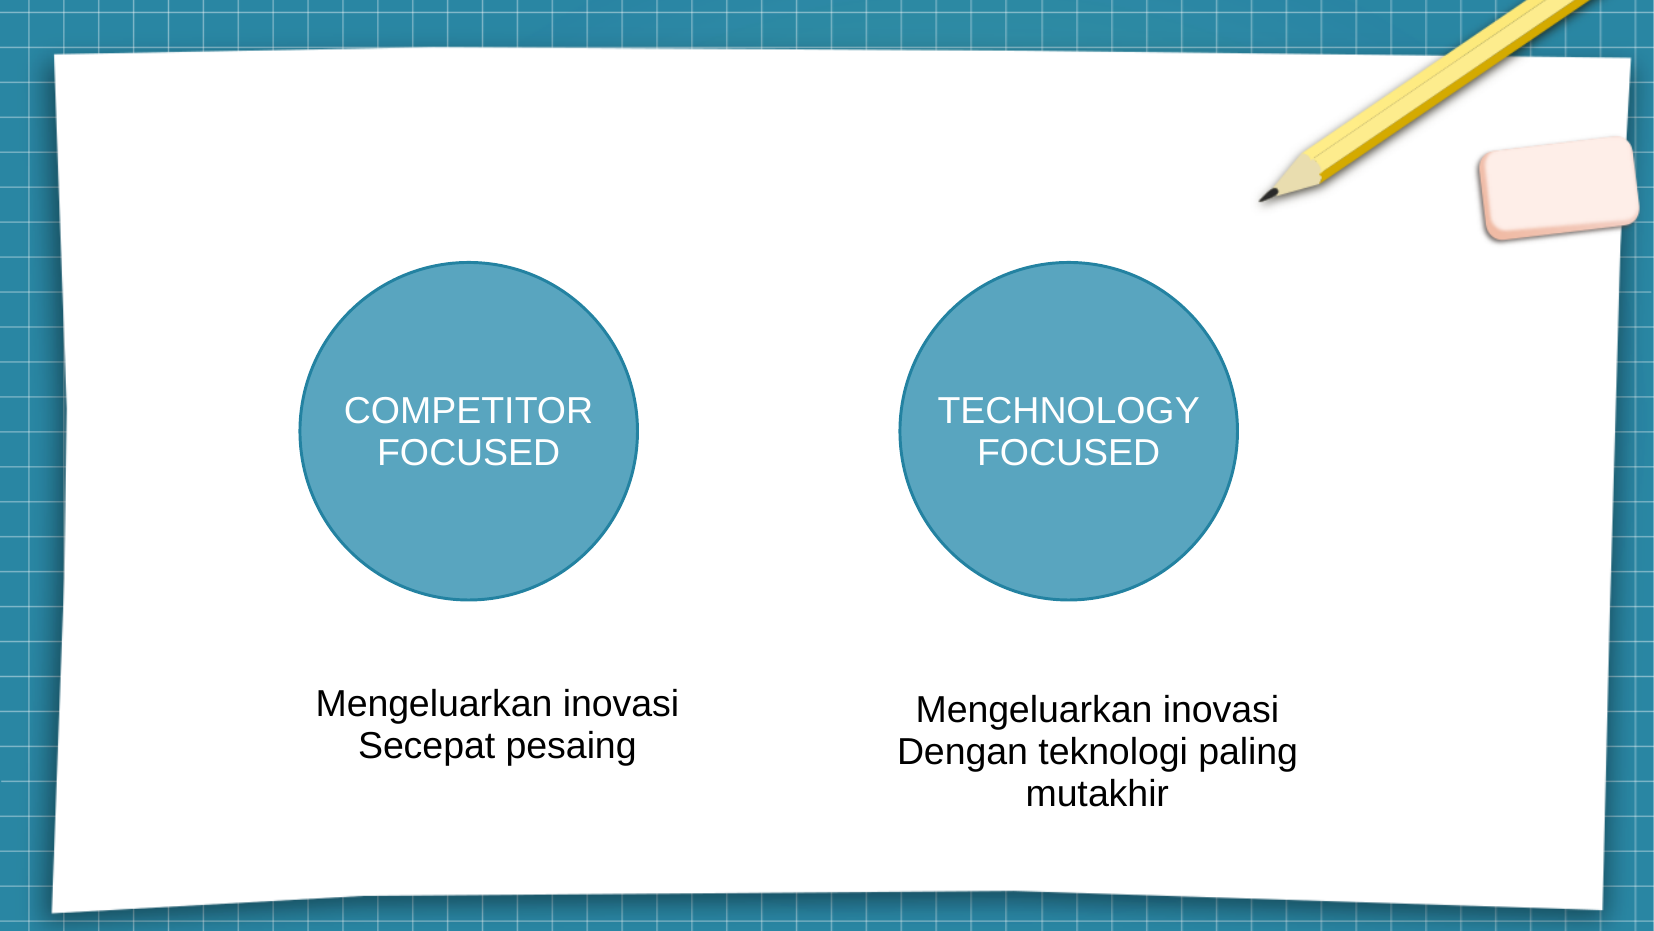

COMPETITOR
FOCUSED
TECHNOLOGY
FOCUSED
Mengeluarkan inovasi
Secepat pesaing
Mengeluarkan inovasi
Dengan teknologi paling
mutakhir